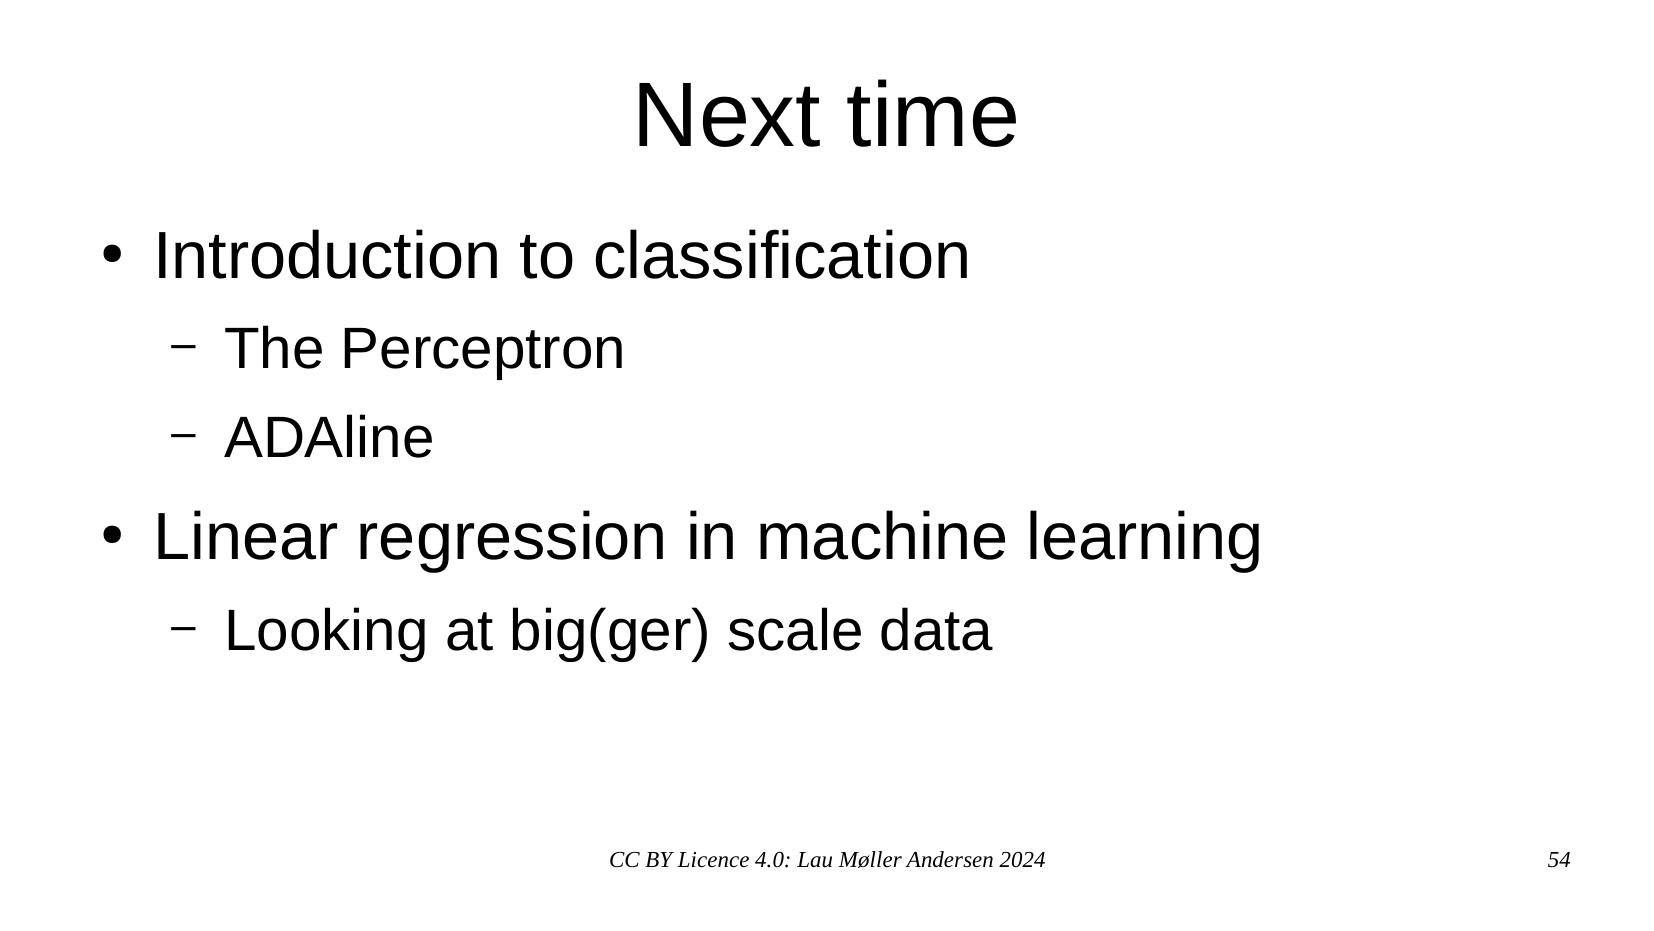

# Next time
Introduction to classification
The Perceptron
ADAline
Linear regression in machine learning
Looking at big(ger) scale data
CC BY Licence 4.0: Lau Møller Andersen 2024
54